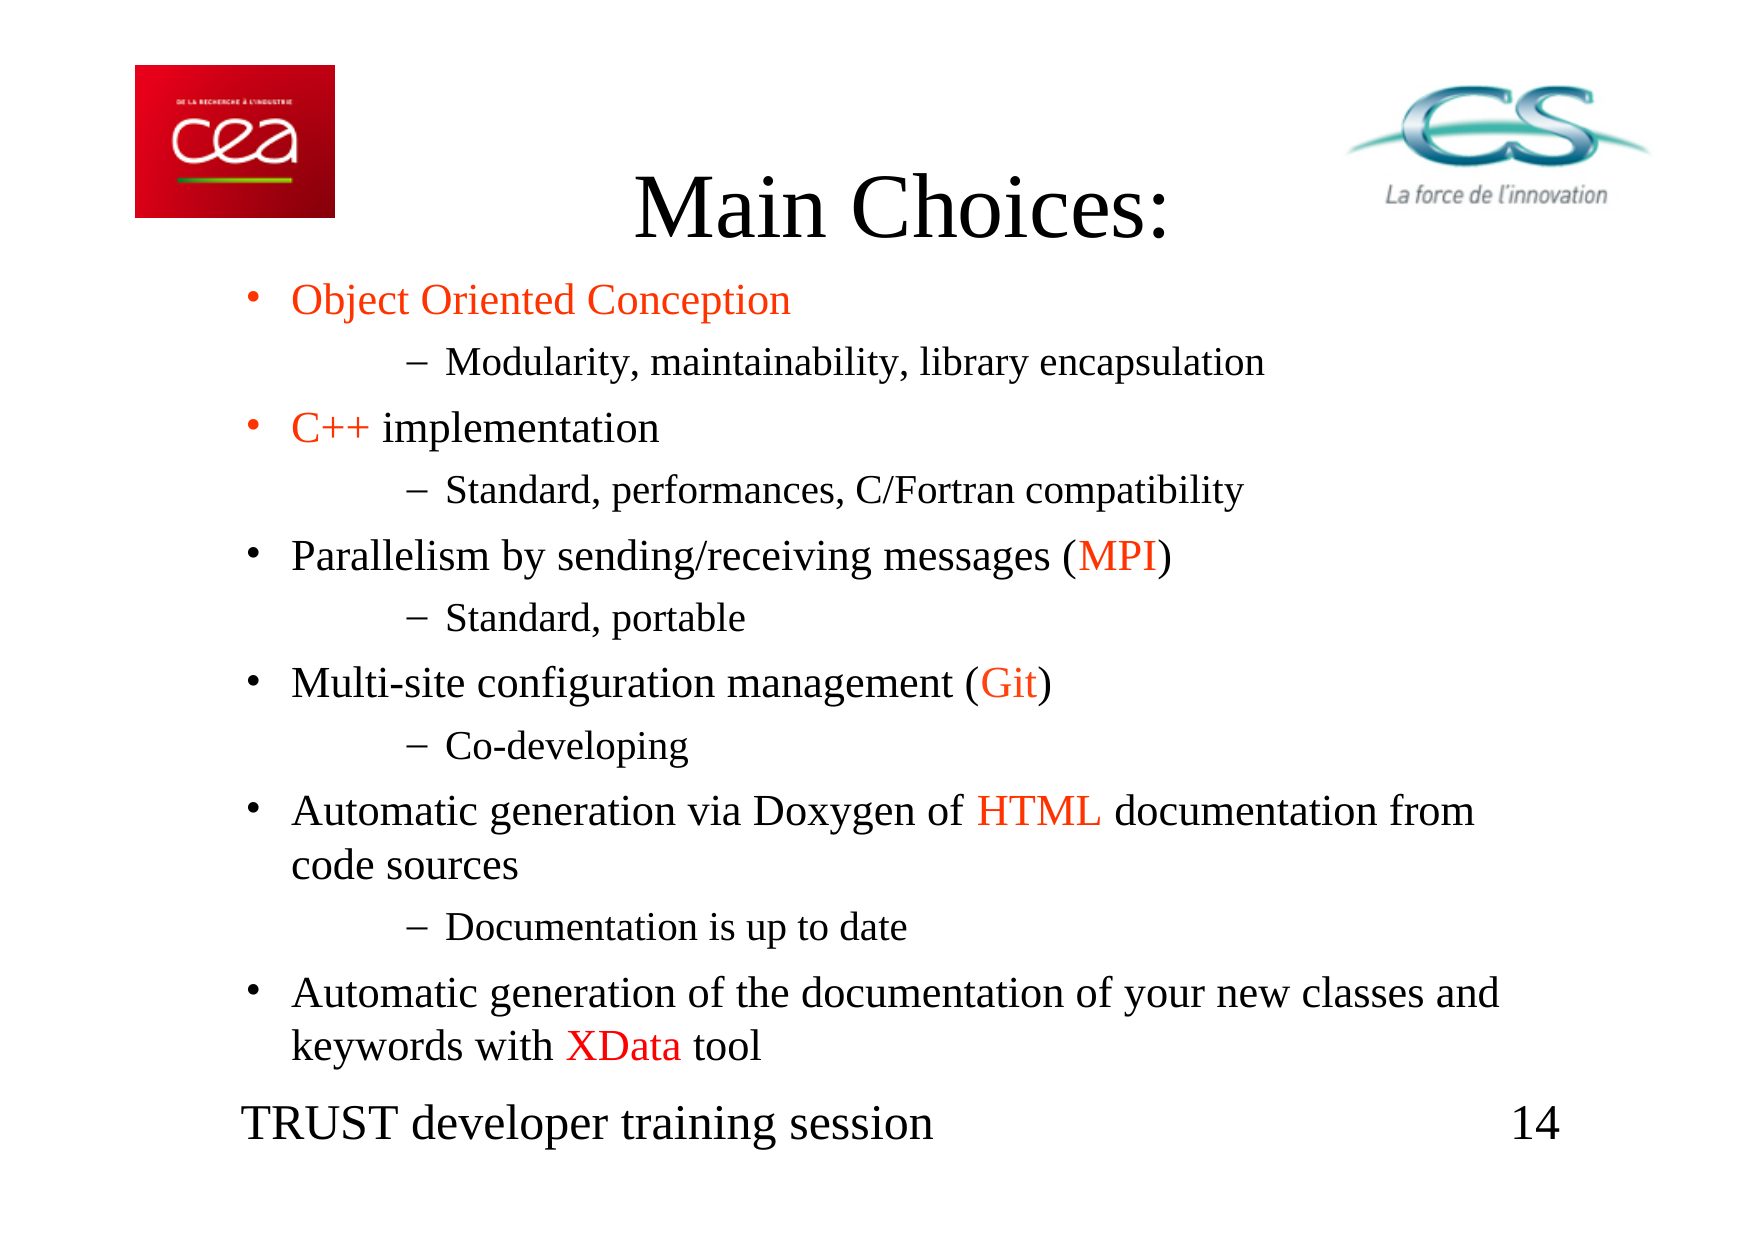

# Main Choices:
Object Oriented Conception
Modularity, maintainability, library encapsulation
C++ implementation
Standard, performances, C/Fortran compatibility
Parallelism by sending/receiving messages (MPI)
Standard, portable
Multi-site configuration management (Git)
Co-developing
Automatic generation via Doxygen of HTML documentation from code sources
Documentation is up to date
Automatic generation of the documentation of your new classes and keywords with XData tool
TRUST developer training session
14